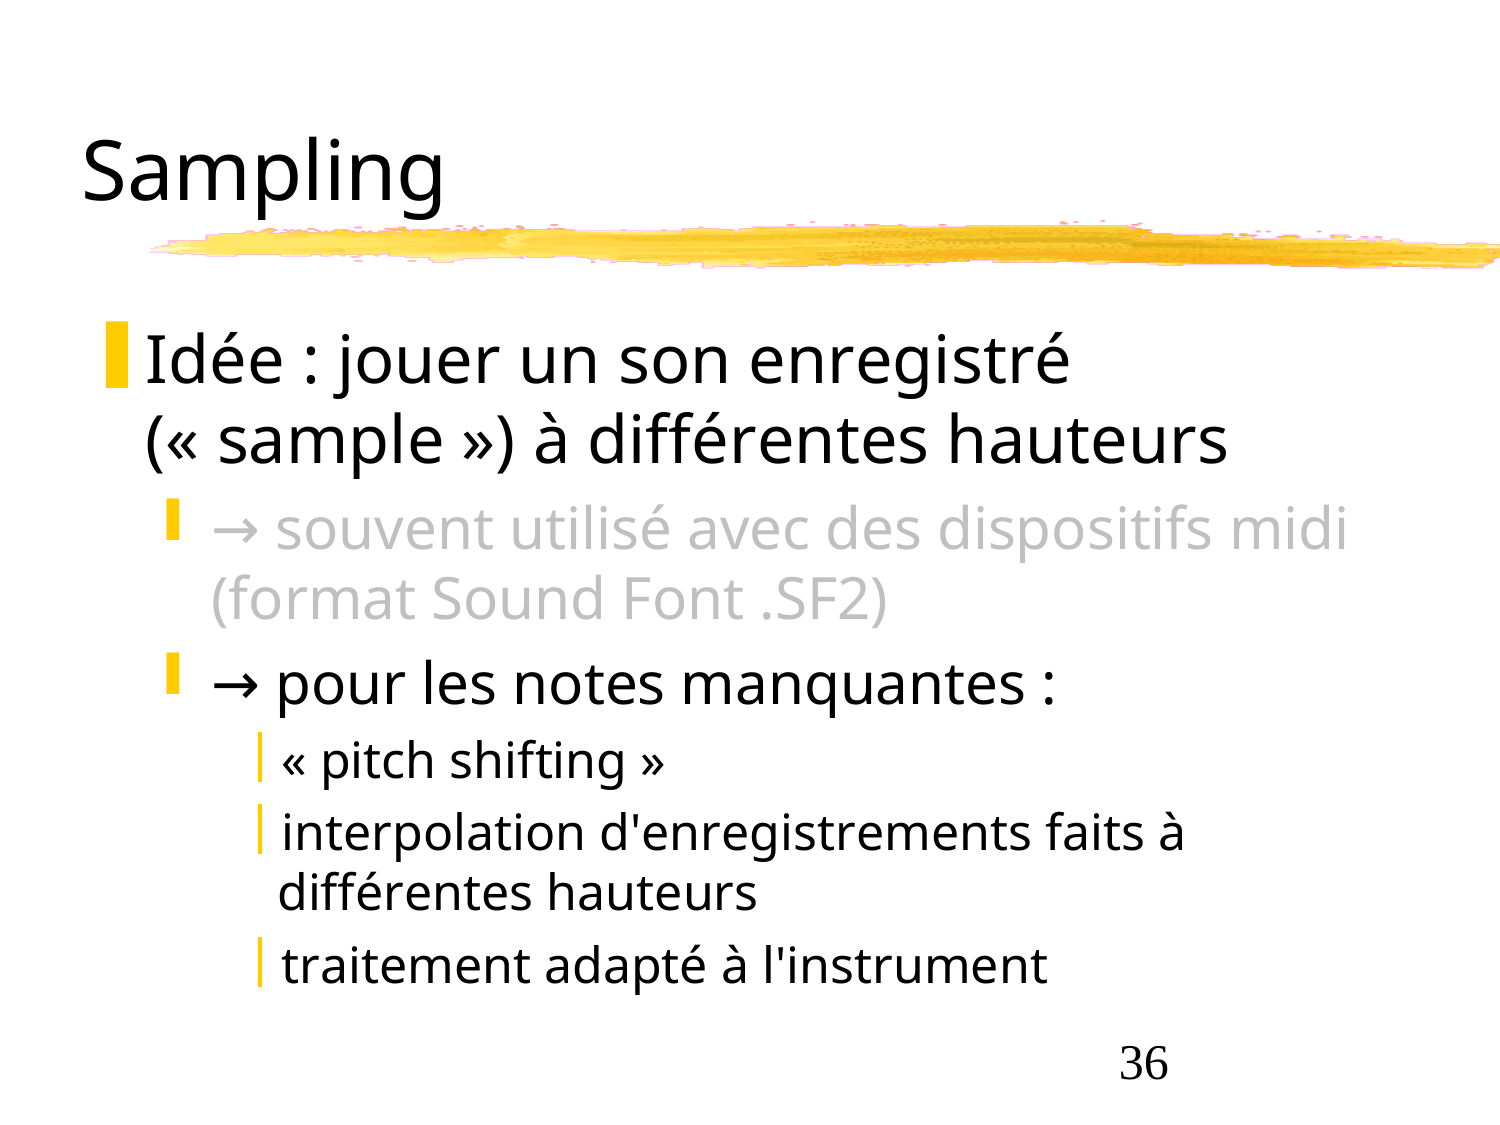

# Sampling
Idée : jouer un son enregistré (« sample ») à différentes hauteurs
→ souvent utilisé avec des dispositifs midi (format Sound Font .SF2)
→ pour les notes manquantes :
« pitch shifting »
interpolation d'enregistrements faits à différentes hauteurs
traitement adapté à l'instrument
36